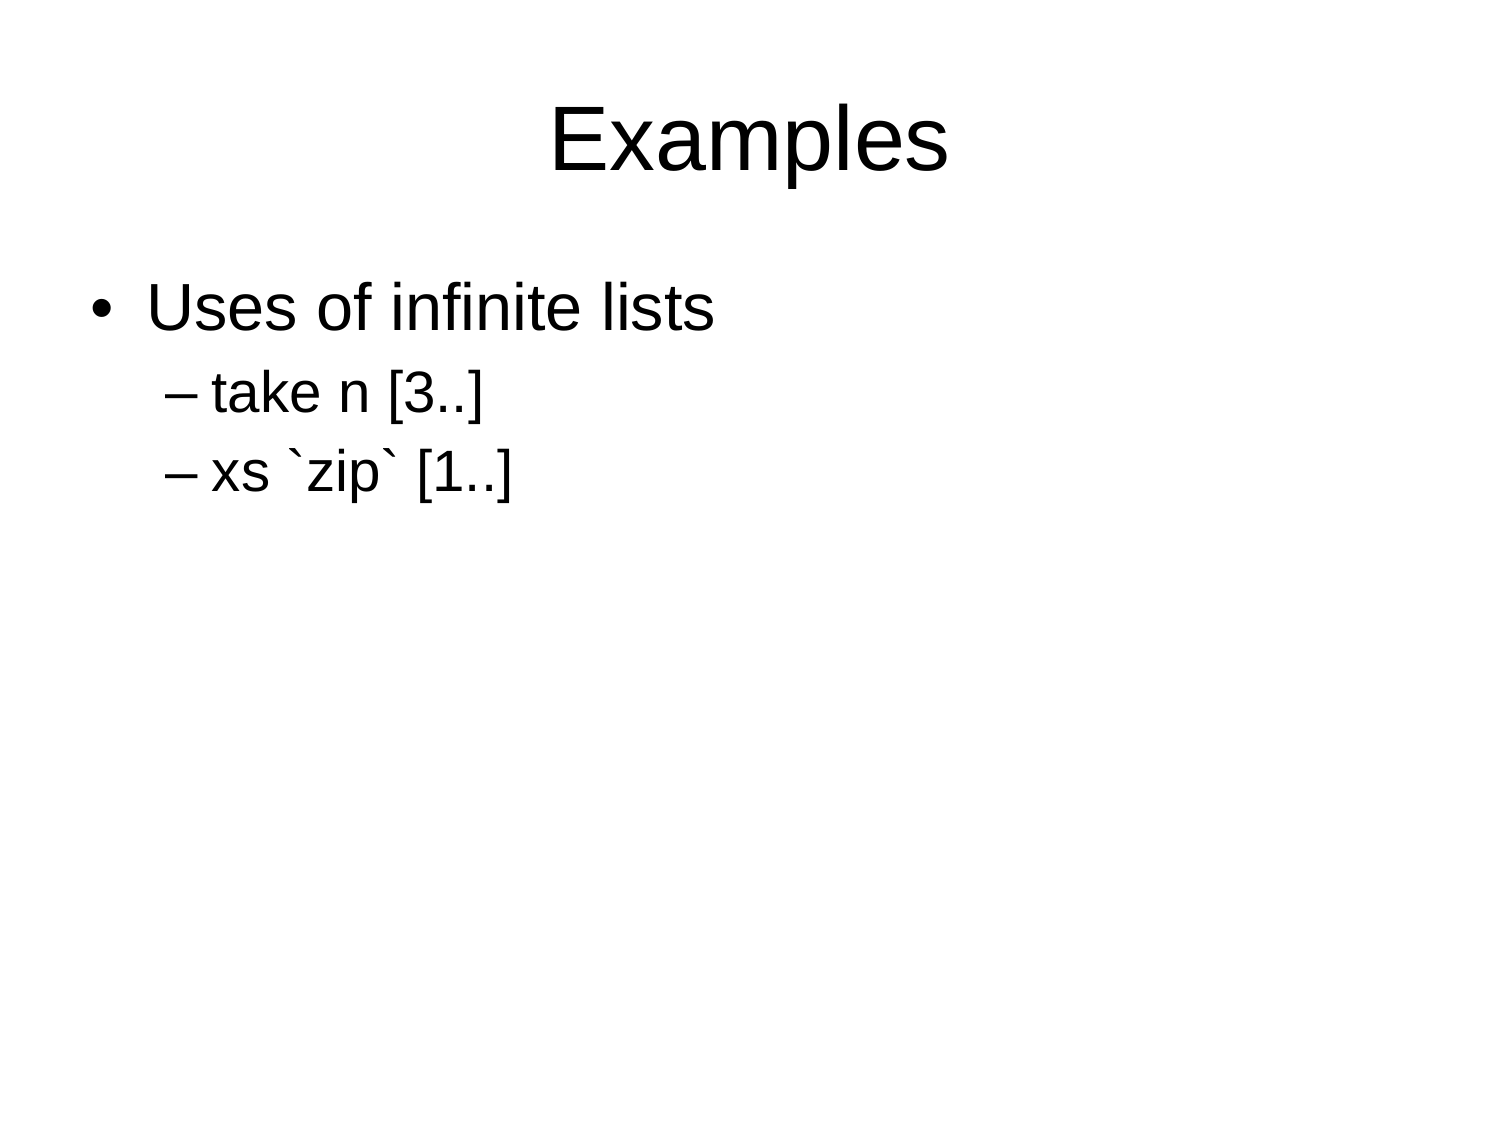

# Examples
Uses of infinite lists
take n [3..]
xs `zip` [1..]